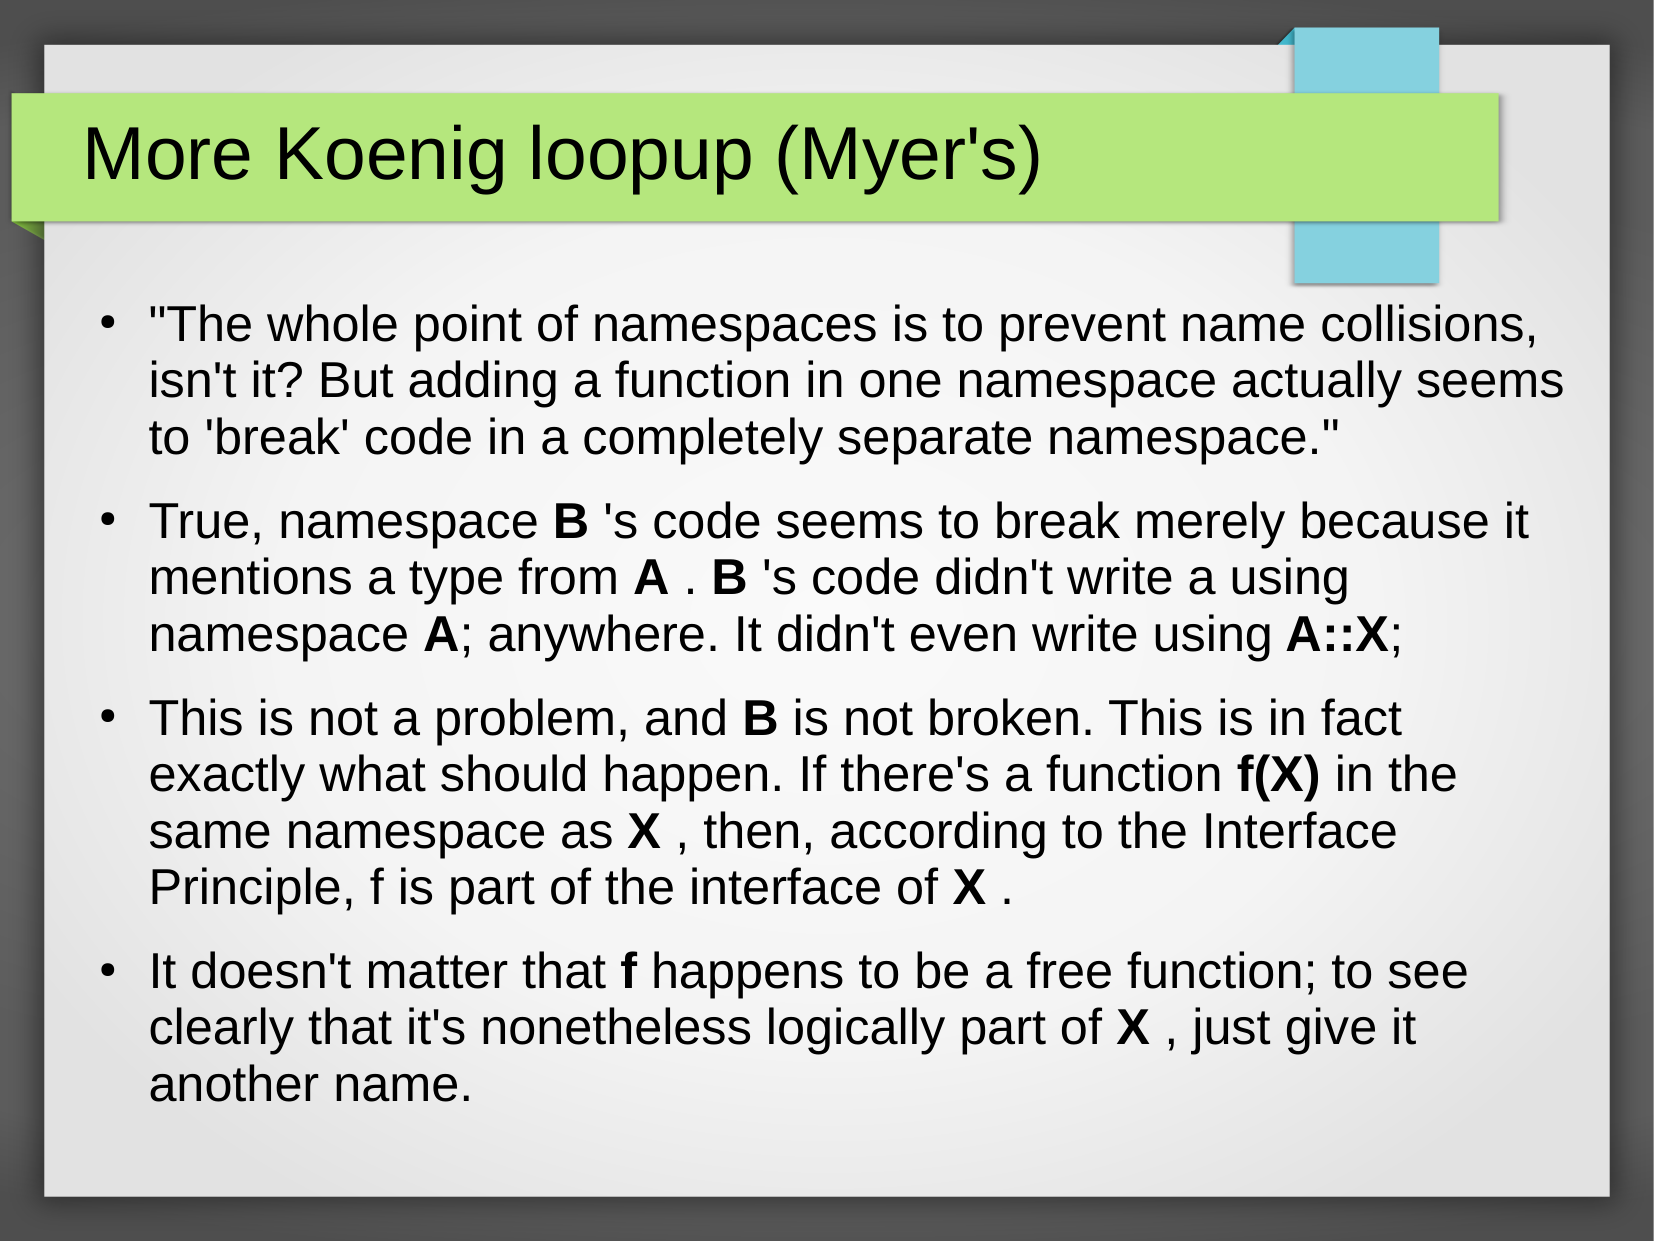

# More Koenig loopup (Myer's)
"The whole point of namespaces is to prevent name collisions, isn't it? But adding a function in one namespace actually seems to 'break' code in a completely separate namespace."
True, namespace B 's code seems to break merely because it mentions a type from A . B 's code didn't write a using namespace A; anywhere. It didn't even write using A::X;
This is not a problem, and B is not broken. This is in fact exactly what should happen. If there's a function f(X) in the same namespace as X , then, according to the Interface Principle, f is part of the interface of X .
It doesn't matter that f happens to be a free function; to see clearly that it's nonetheless logically part of X , just give it another name.